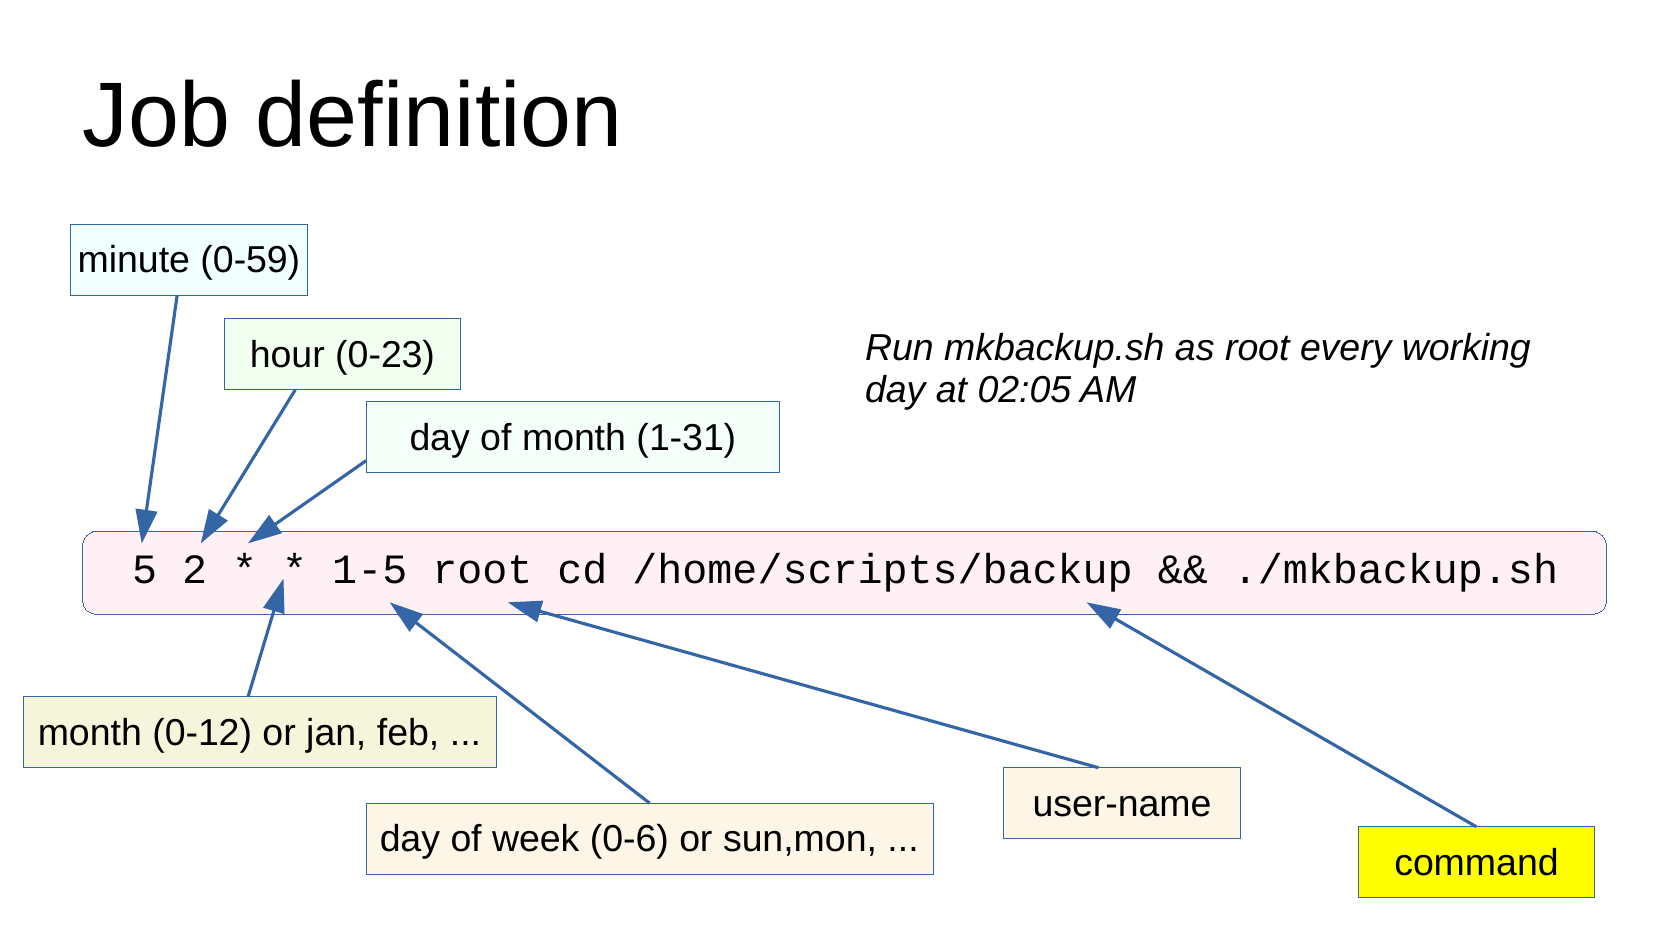

# Job definition
minute (0-59)
hour (0-23)
Run mkbackup.sh as root every working day at 02:05 AM
day of month (1-31)
5 2 * * 1-5 root cd /home/scripts/backup && ./mkbackup.sh
month (0-12) or jan, feb, ...
user-name
day of week (0-6) or sun,mon, ...
command